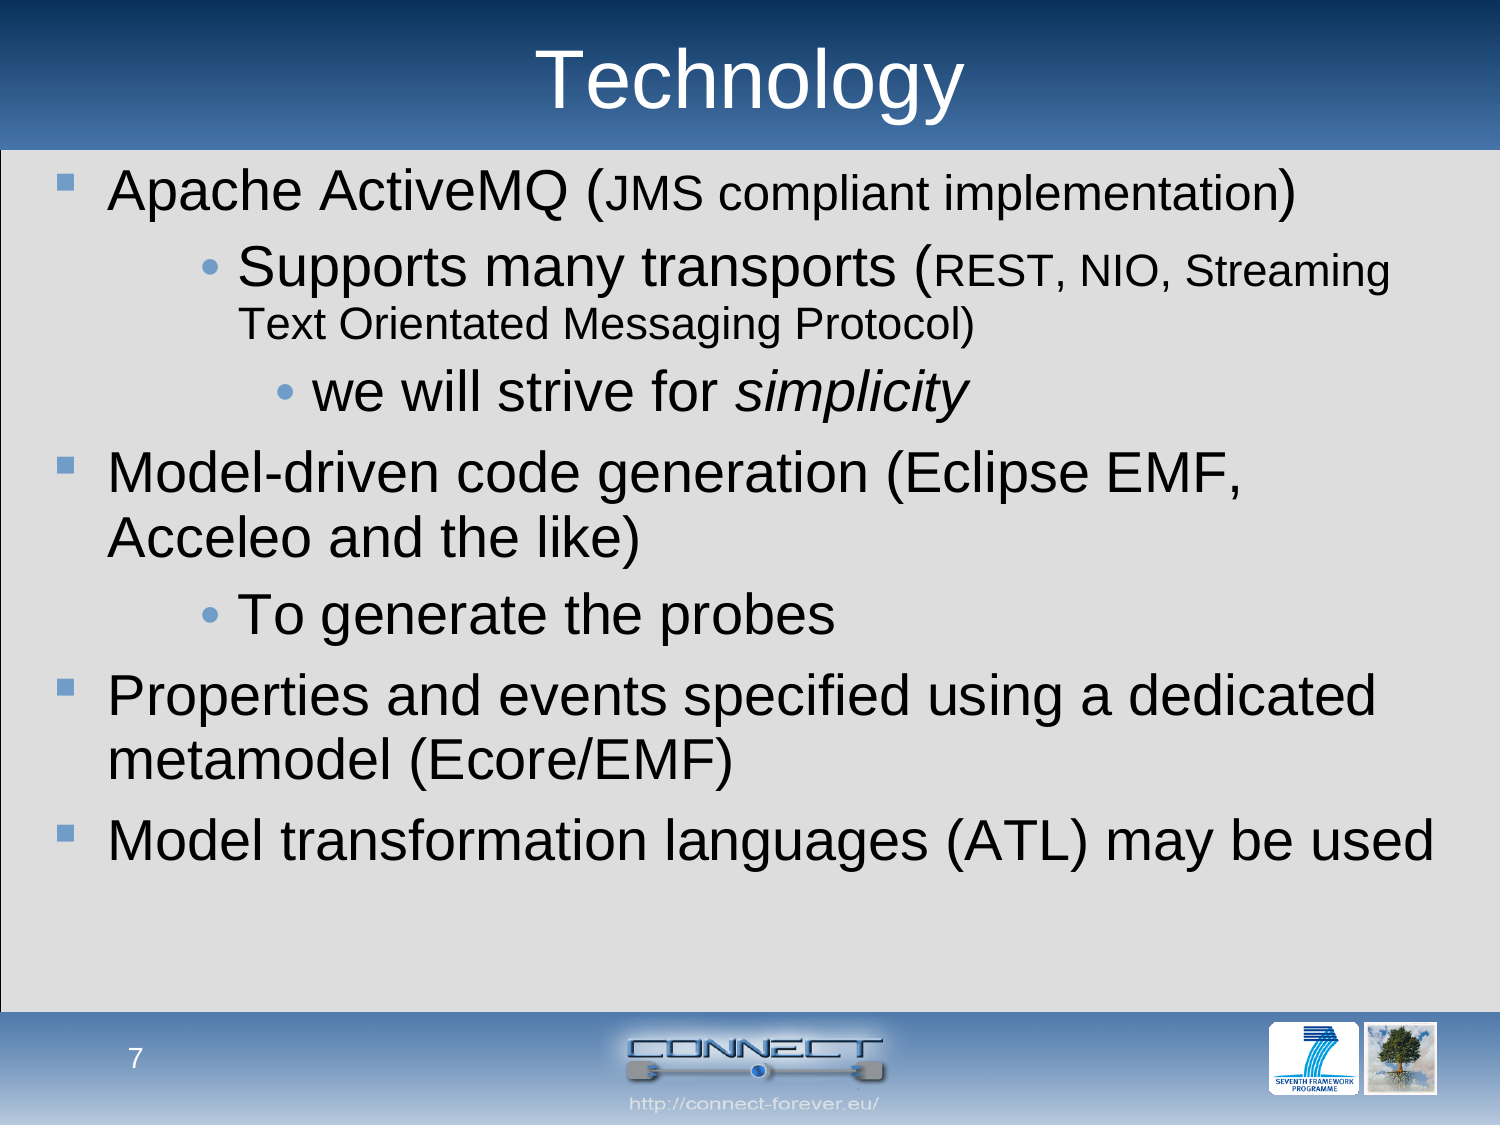

# Technology
Apache ActiveMQ (JMS compliant implementation)
Supports many transports (REST, NIO, Streaming Text Orientated Messaging Protocol)
we will strive for simplicity
Model-driven code generation (Eclipse EMF, Acceleo and the like)
To generate the probes
Properties and events specified using a dedicated metamodel (Ecore/EMF)
Model transformation languages (ATL) may be used
7